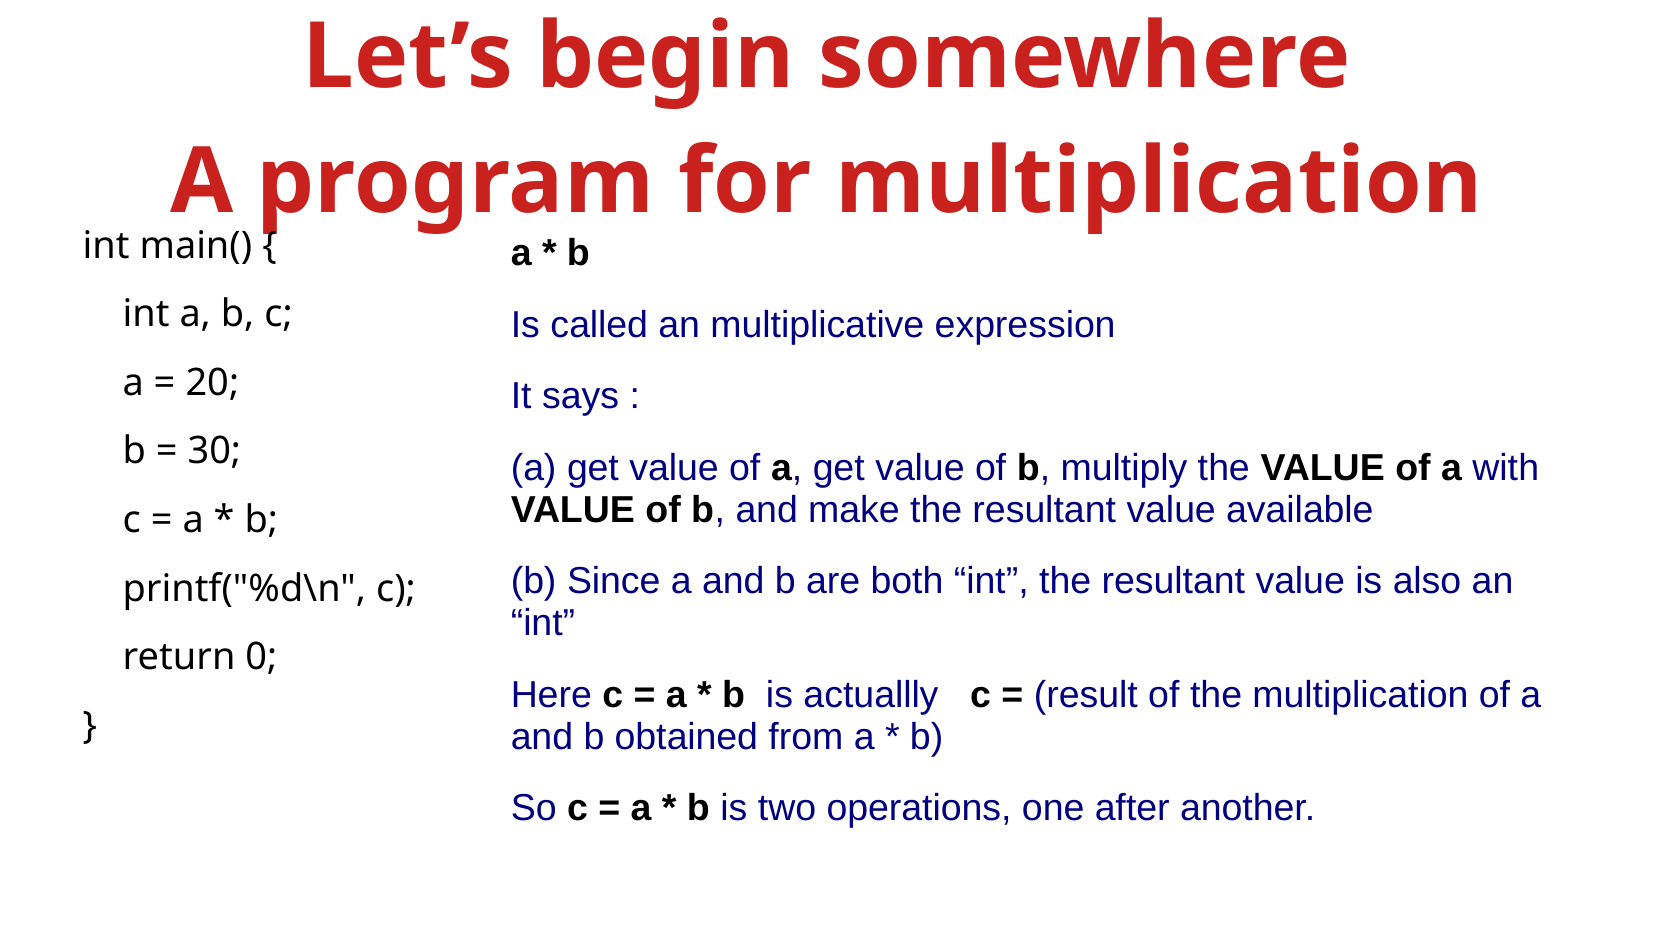

# Let’s begin somewhere A program for multiplication
int main() {
 int a, b, c;
 a = 20;
 b = 30;
 c = a * b;
 printf("%d\n", c);
 return 0;
}
a * b
Is called an multiplicative expression
It says :
(a) get value of a, get value of b, multiply the VALUE of a with VALUE of b, and make the resultant value available
(b) Since a and b are both “int”, the resultant value is also an “int”
Here c = a * b is actuallly c = (result of the multiplication of a and b obtained from a * b)
So c = a * b is two operations, one after another.